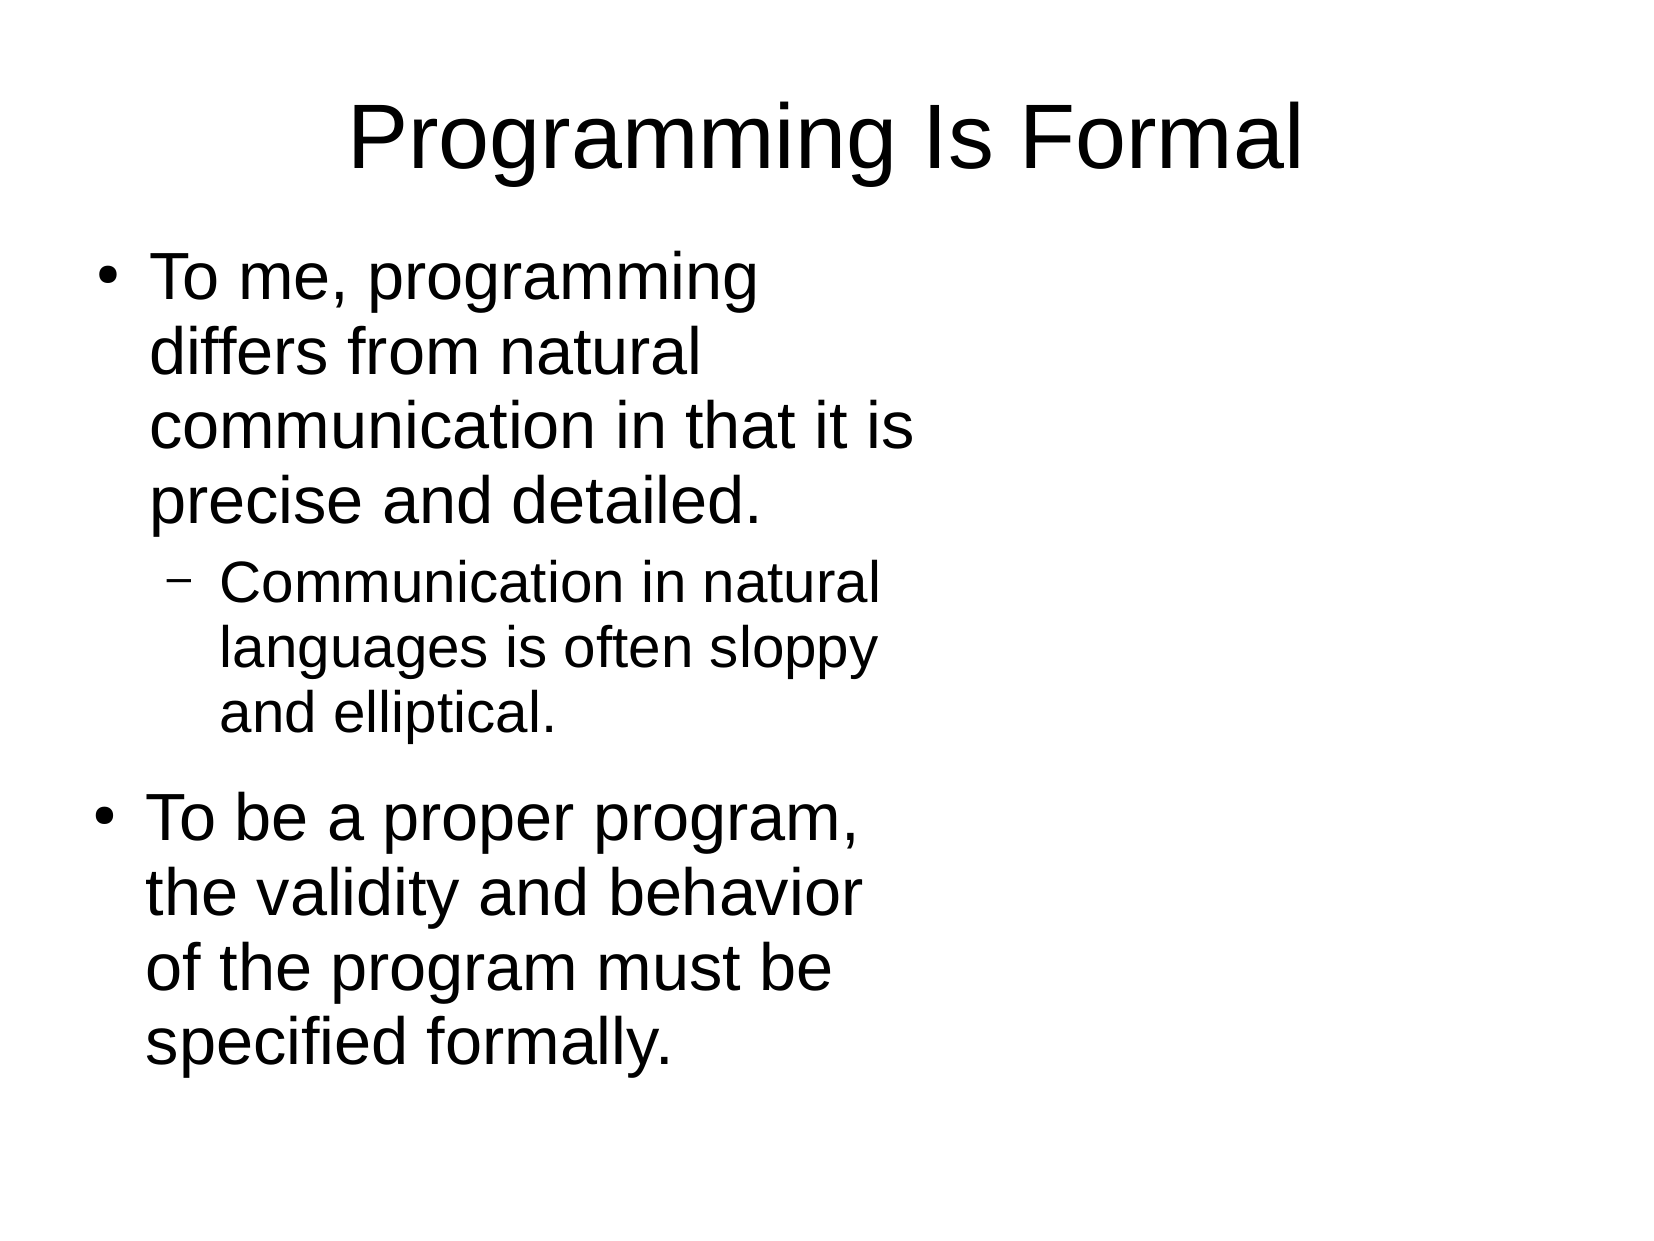

# Programming Is Formal
To me, programming differs from natural communication in that it is precise and detailed.
Communication in natural languages is often sloppy and elliptical.
To be a proper program, the validity and behavior of the program must be specified formally.